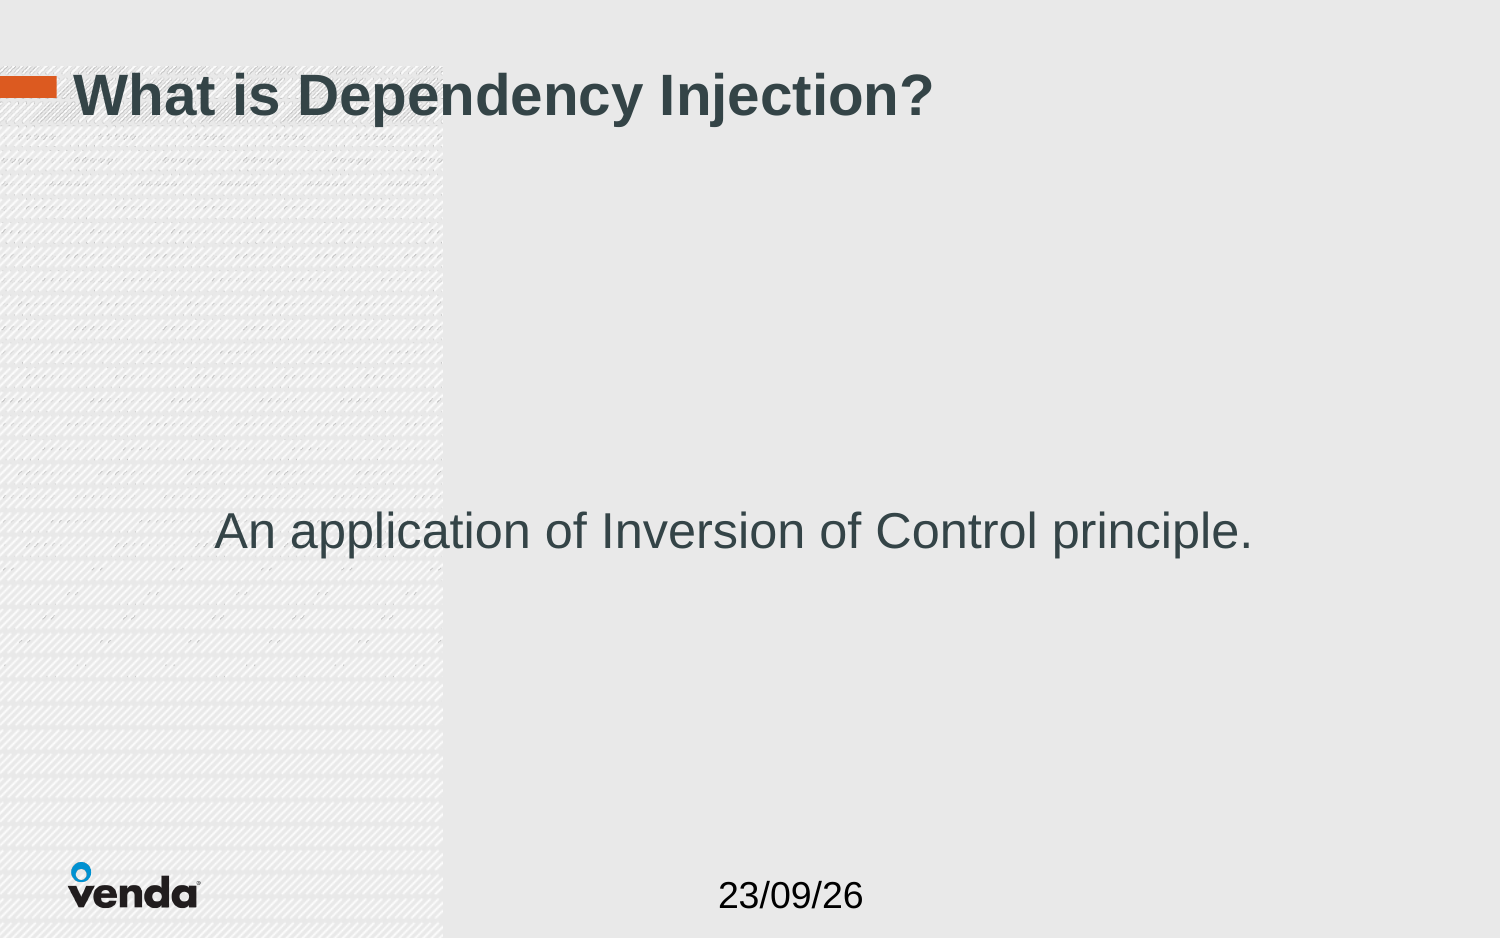

# What is Dependency Injection?
An application of Inversion of Control principle.